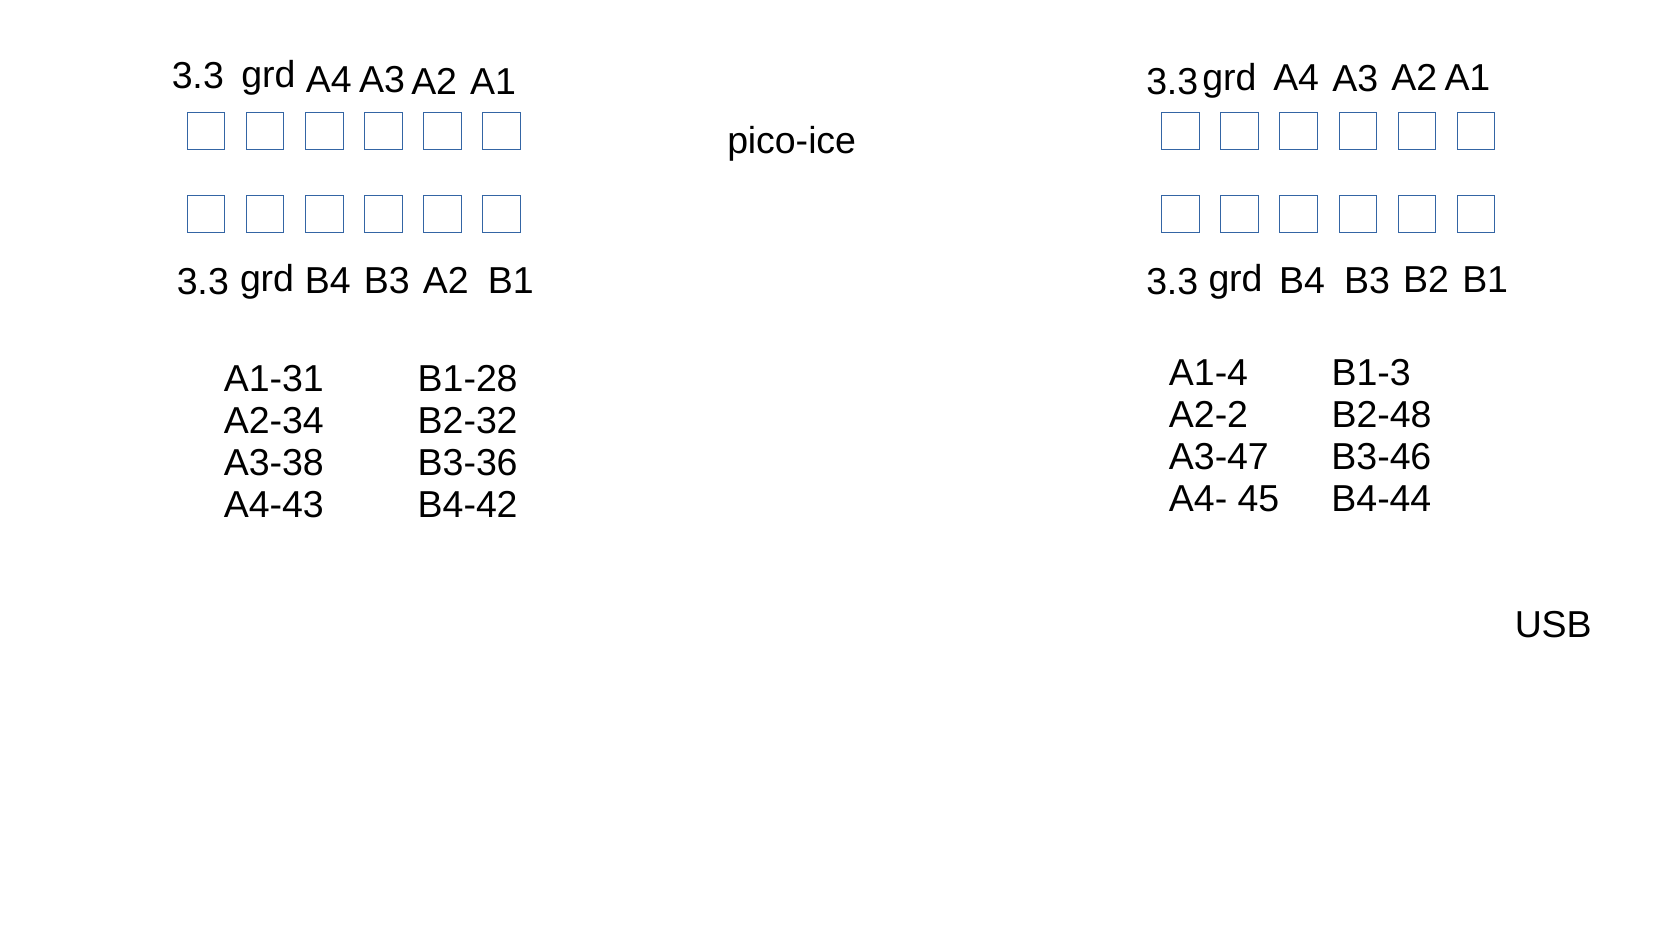

grd
3.3
A4
grd
A2
A1
A3
A4
A3
A2
A1
3.3
pico-ice
grd
grd
B2
B1
B4
B3
A2
B1
B4
B3
3.3
3.3
A1-4 B1-3
A2-2 B2-48
A3-47 B3-46
A4- 45 B4-44
A1-31 B1-28
A2-34 B2-32
A3-38 B3-36
A4-43 B4-42
USB